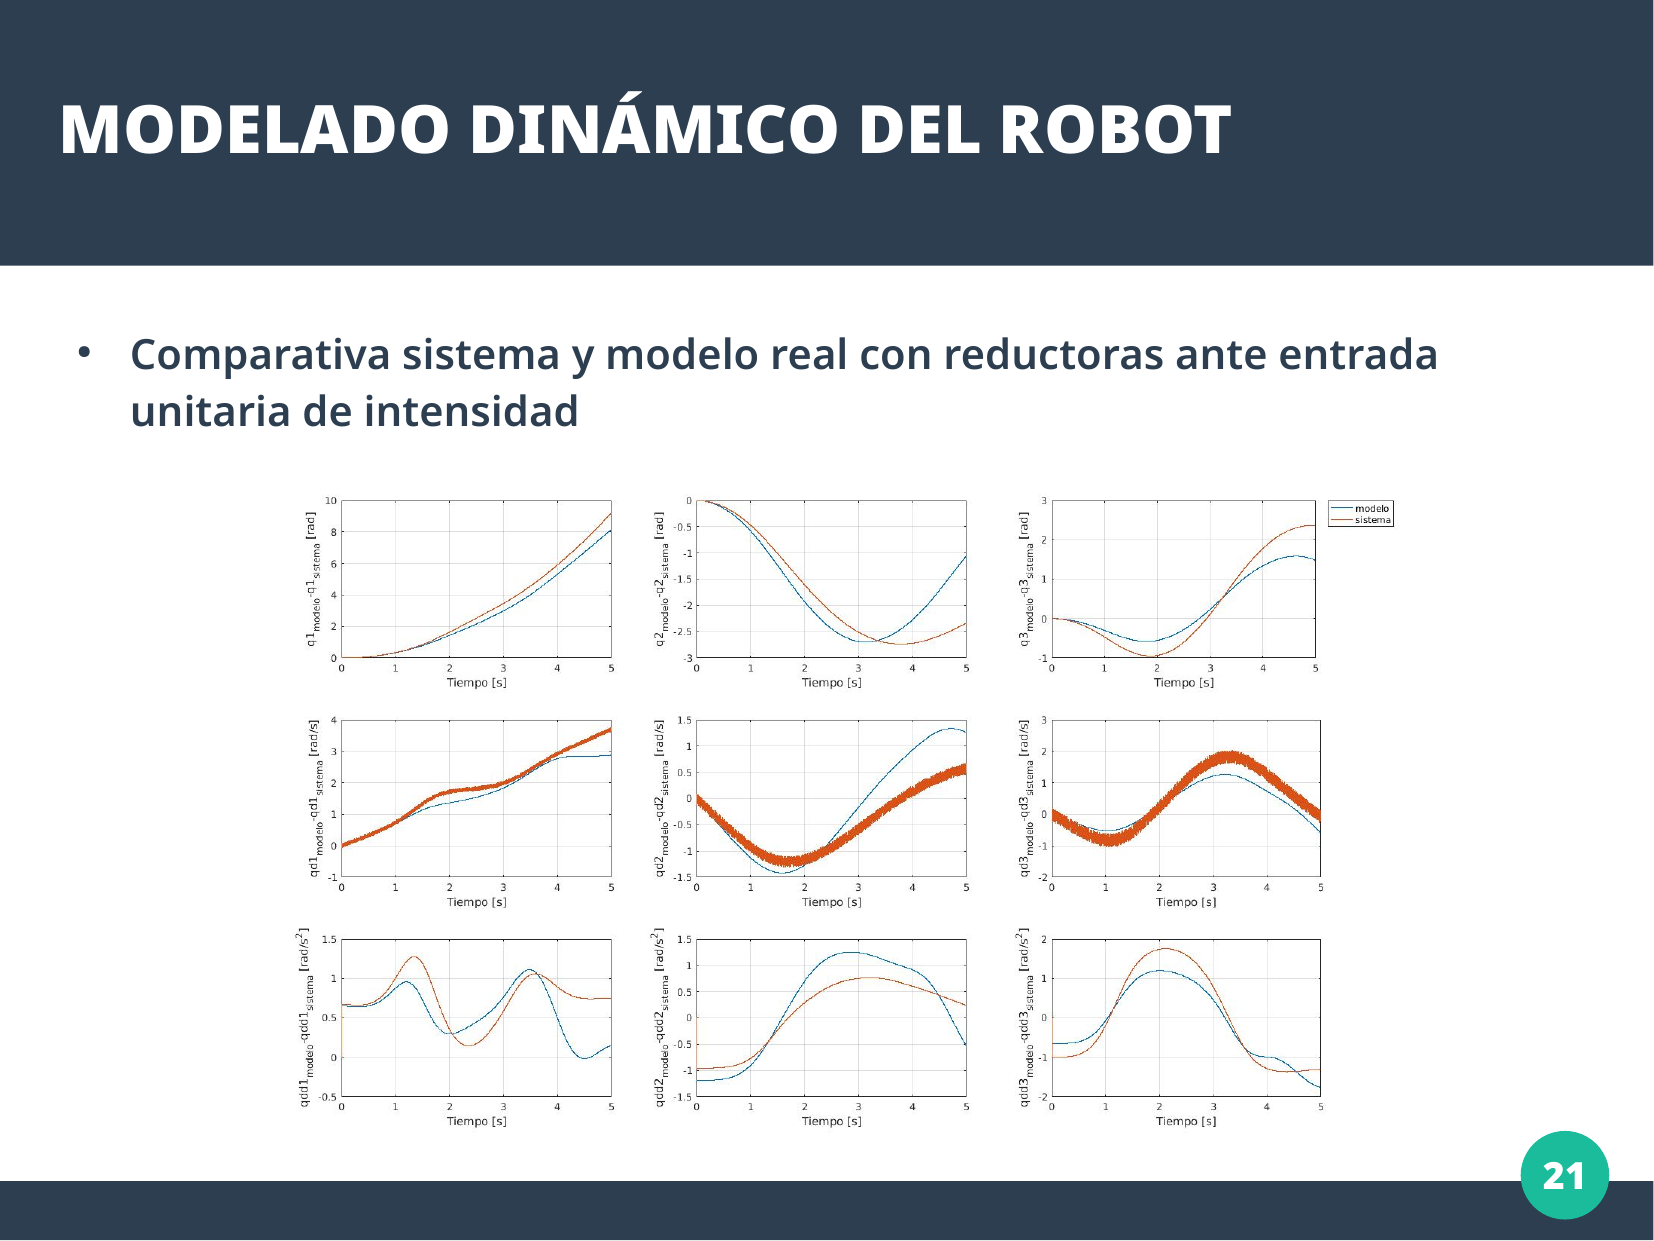

# MODELADO DINÁMICO DEL ROBOT
Comparativa sistema y modelo real con reductoras ante entrada unitaria de intensidad
21